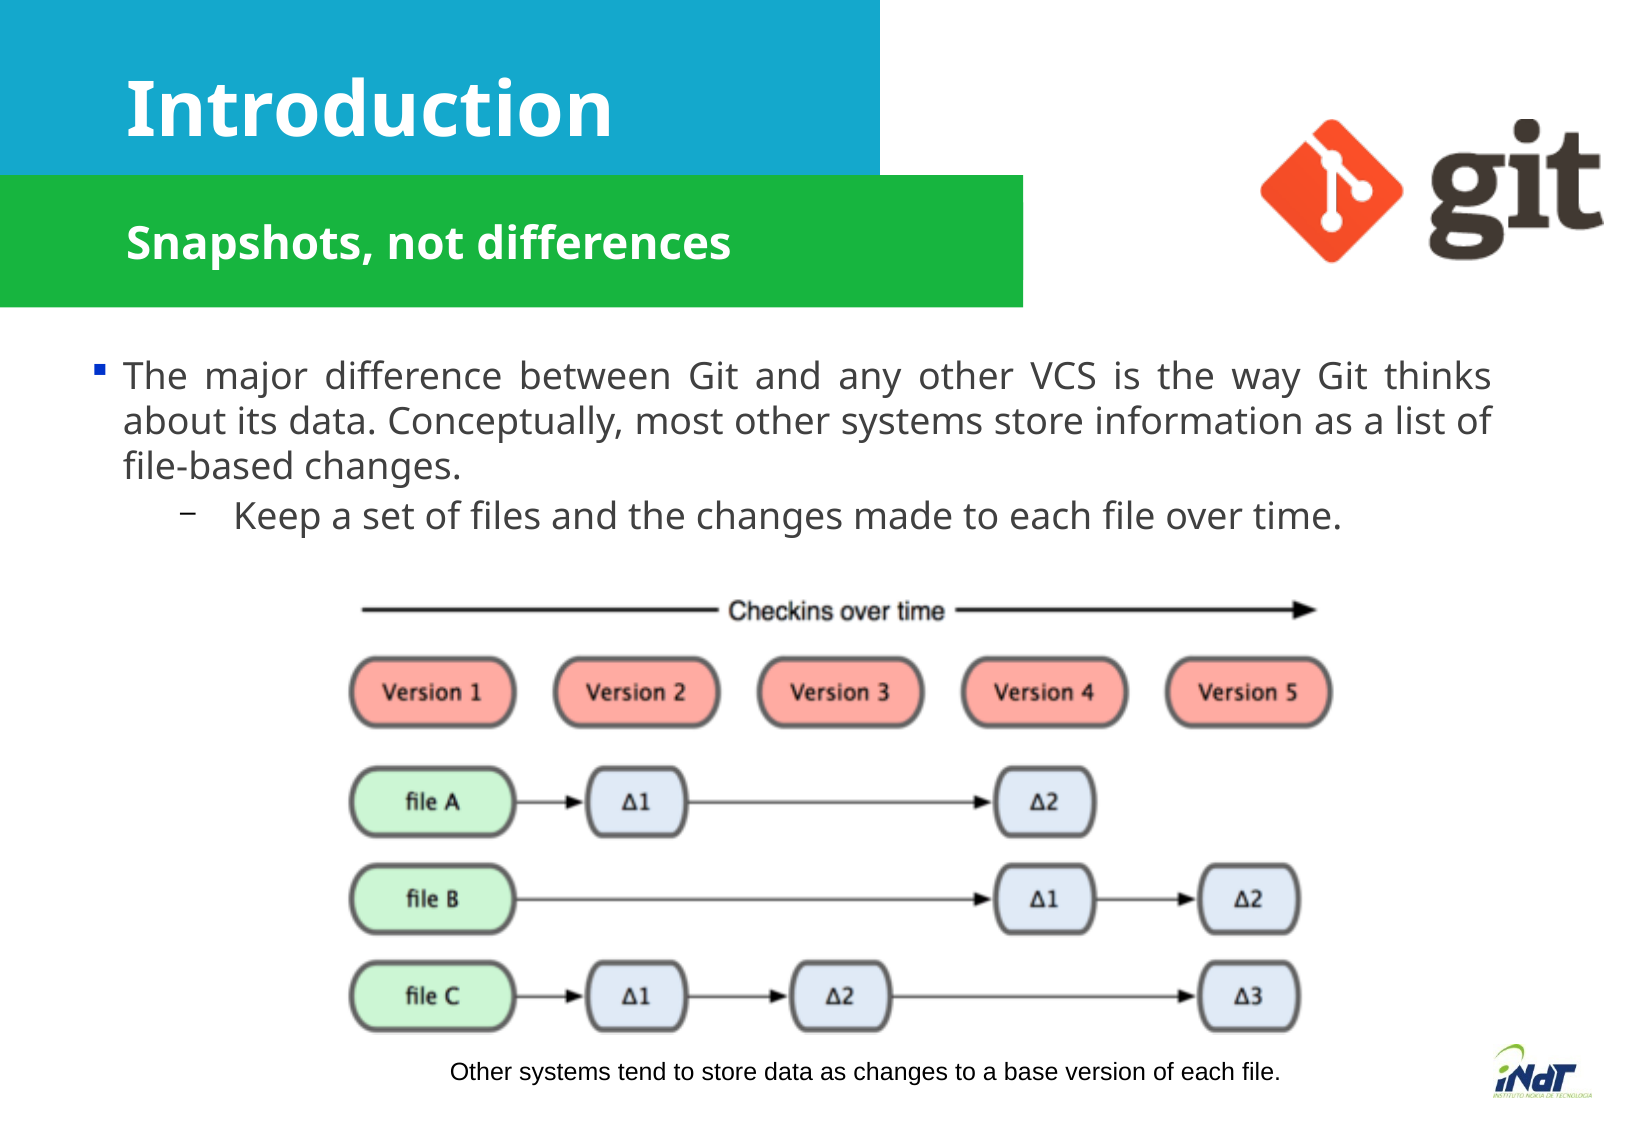

# Introduction
Snapshots, not differences
The major difference between Git and any other VCS is the way Git thinks about its data. Conceptually, most other systems store information as a list of file-based changes.
Keep a set of files and the changes made to each file over time.
Other systems tend to store data as changes to a base version of each file.